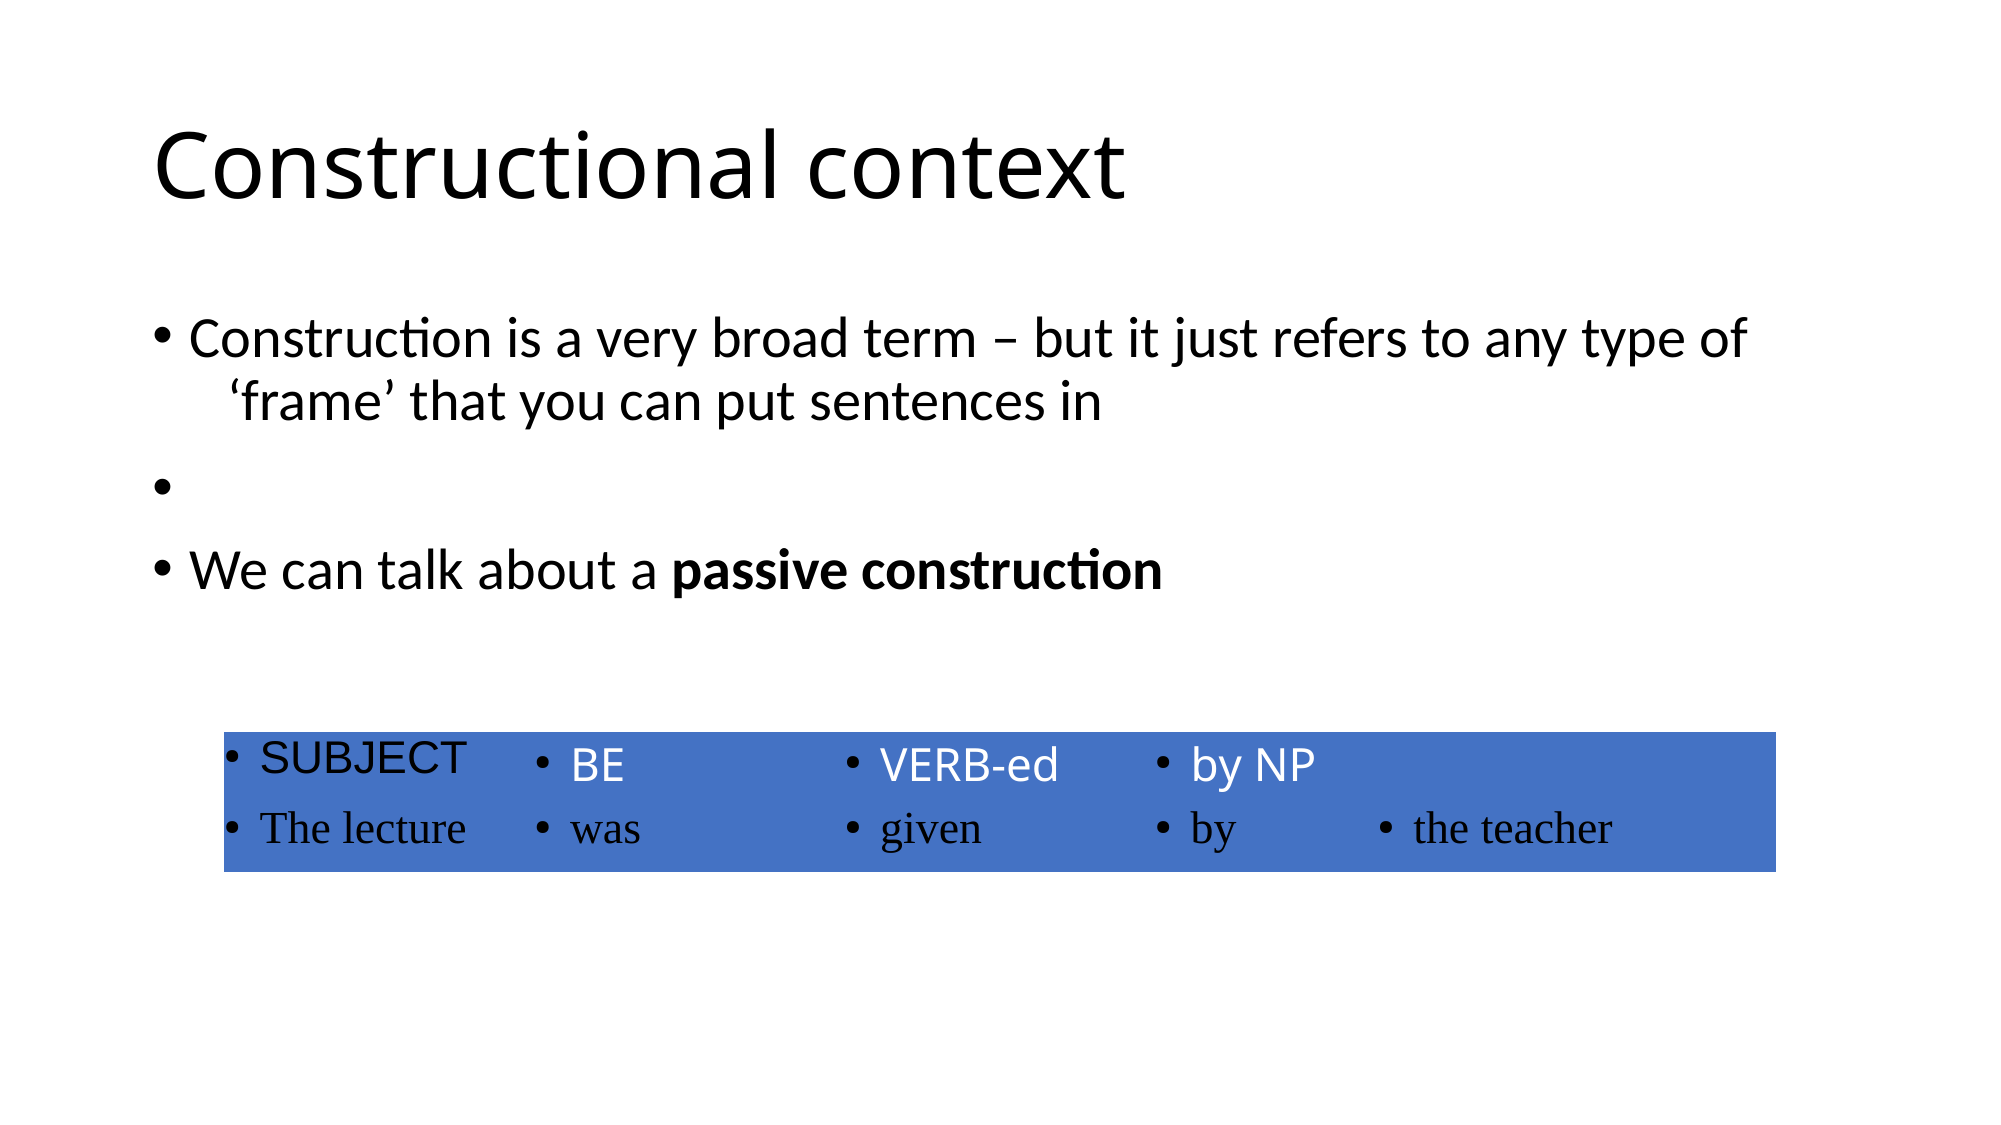

# Constructional context
Construction is a very broad term – but it just refers to any type of ‘frame’ that you can put sentences in
We can talk about a passive construction
| SUBJECT | BE | VERB-ed | by NP | |
| --- | --- | --- | --- | --- |
| The lecture | was | given | by | the teacher |